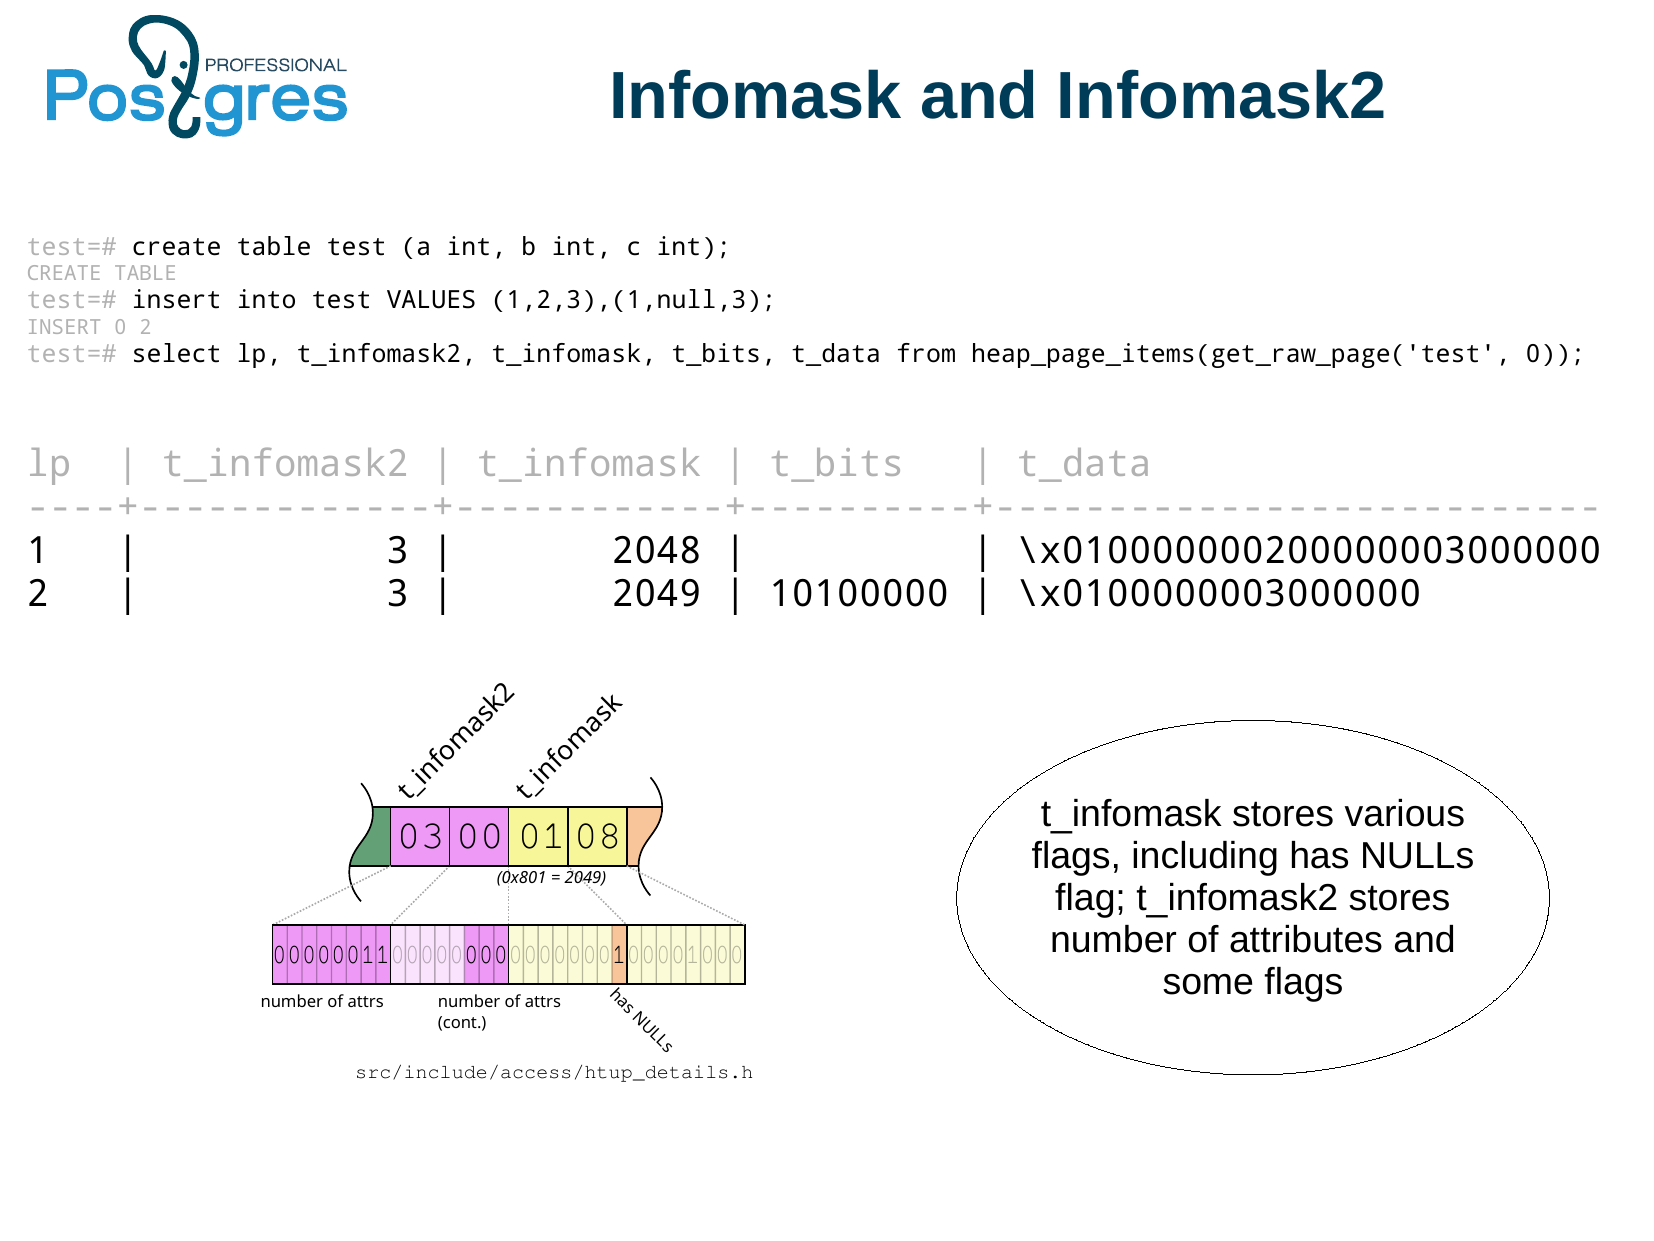

# Infomask and Infomask2
test=# create table test (a int, b int, c int);
CREATE TABLE
test=# insert into test VALUES (1,2,3),(1,null,3);
INSERT 0 2
test=# select lp, t_infomask2, t_infomask, t_bits, t_data from heap_page_items(get_raw_page('test', 0));
lp | t_infomask2 | t_infomask | t_bits | t_data
----+-------------+------------+----------+---------------------------
1 | 3 | 2048 | | \x010000000200000003000000
2 | 3 | 2049 | 10100000 | \x0100000003000000
t_infomask stores various
flags, including has NULLs
flag; t_infomask2 stores
number of attributes and
some flags